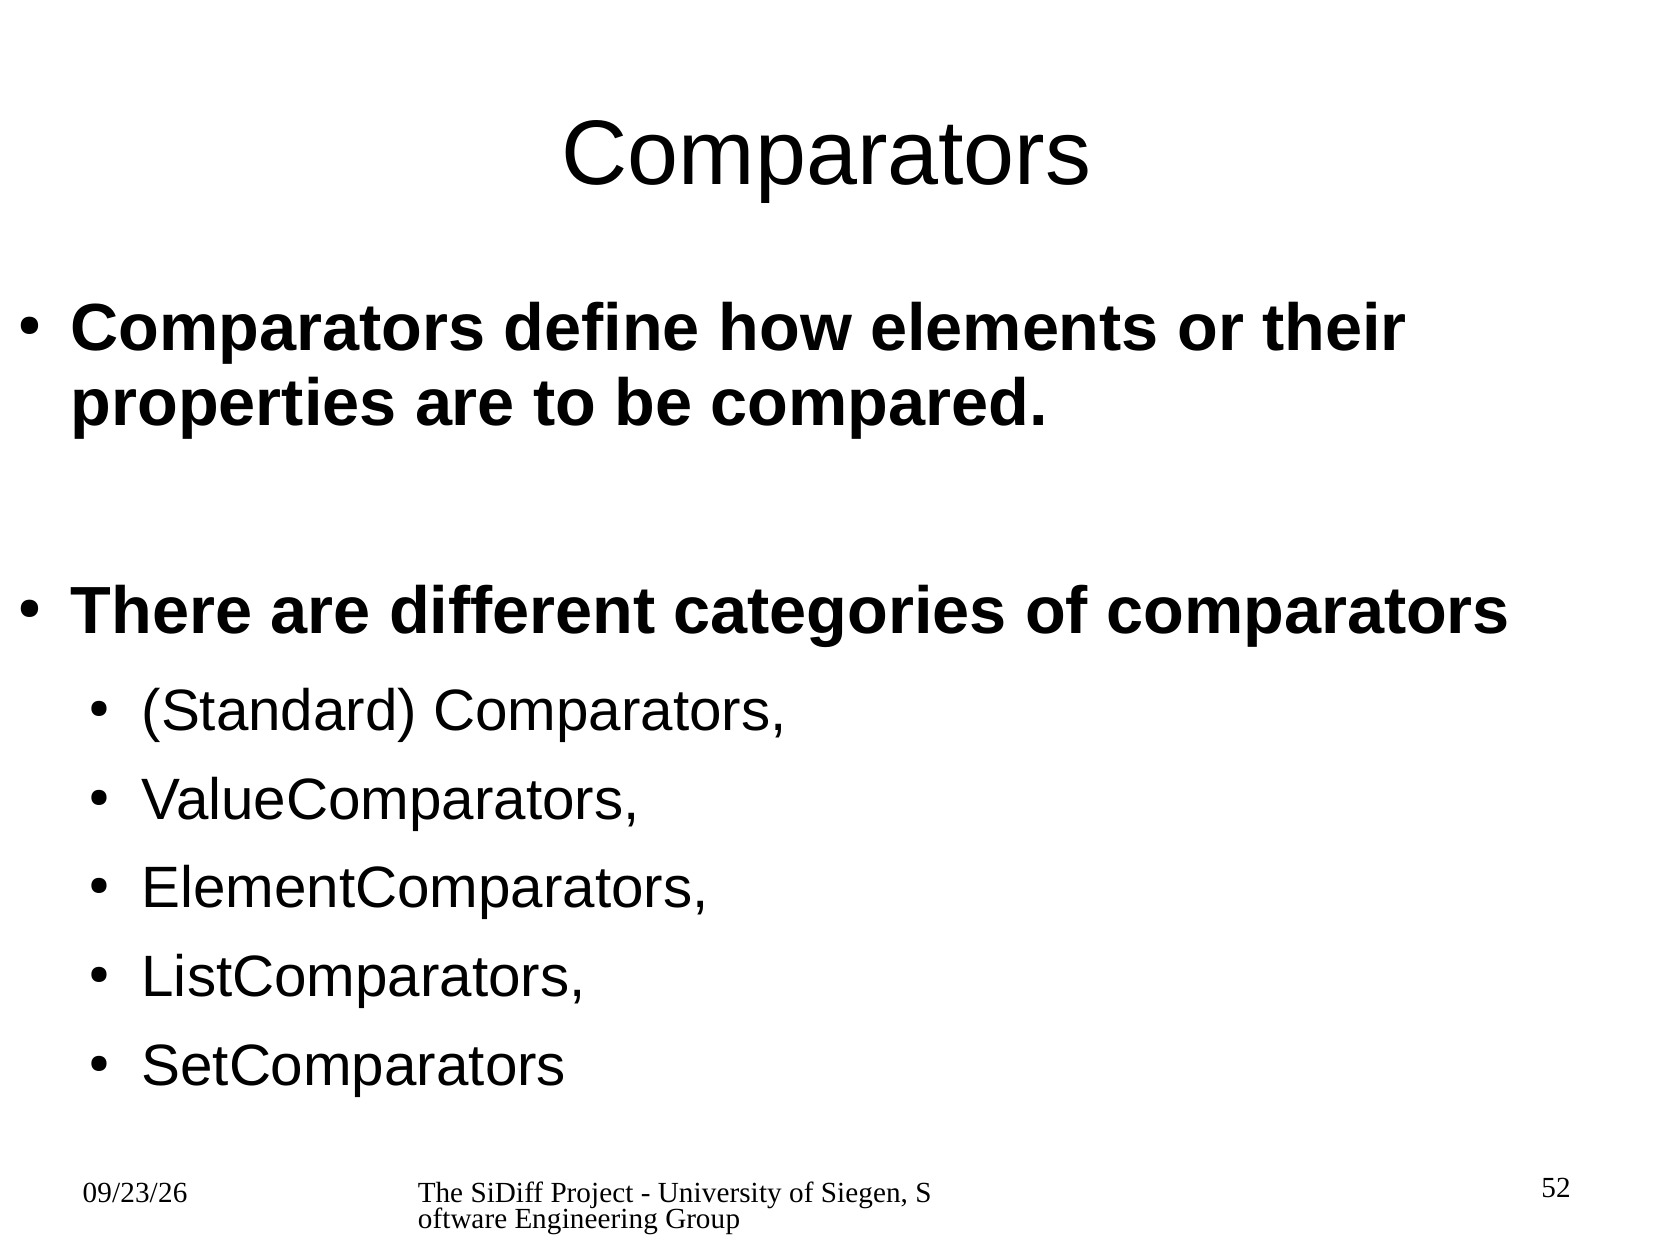

# Comparators
Comparators define how elements or their properties are to be compared.
There are different categories of comparators
(Standard) Comparators,
ValueComparators,
ElementComparators,
ListComparators,
SetComparators
52
The SiDiff Project - University of Siegen, Software Engineering Group